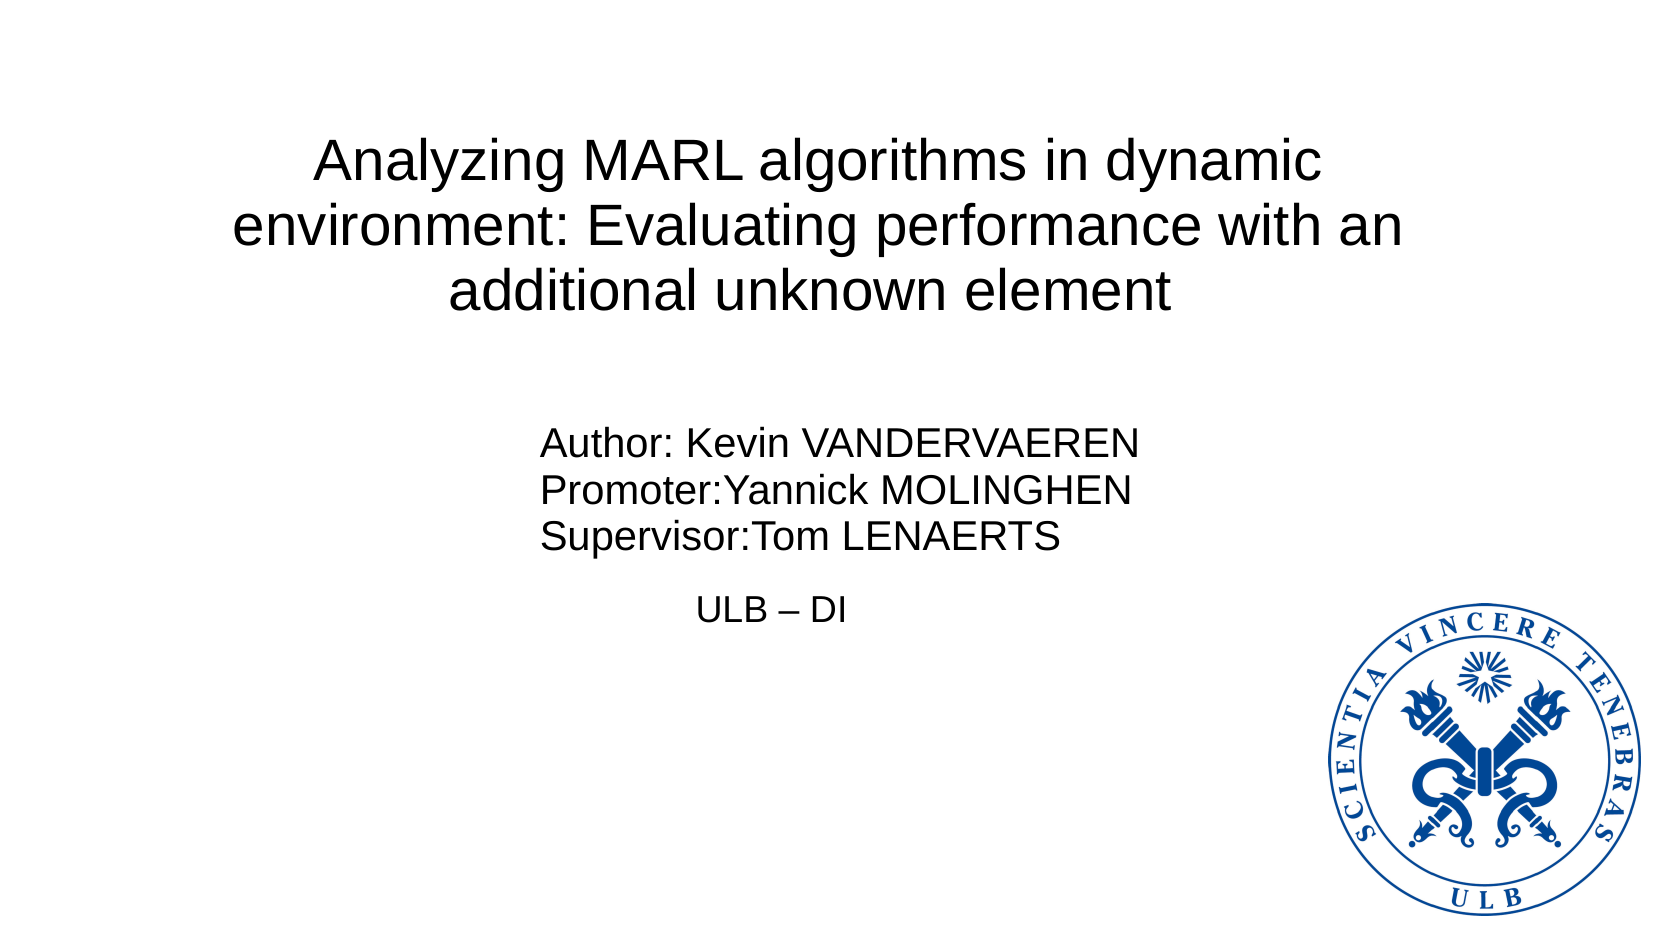

# Analyzing MARL algorithms in dynamic environment: Evaluating performance with an additional unknown element
Author: Kevin VANDERVAEREN
Promoter:Yannick MOLINGHEN
Supervisor:Tom LENAERTS
ULB – DI